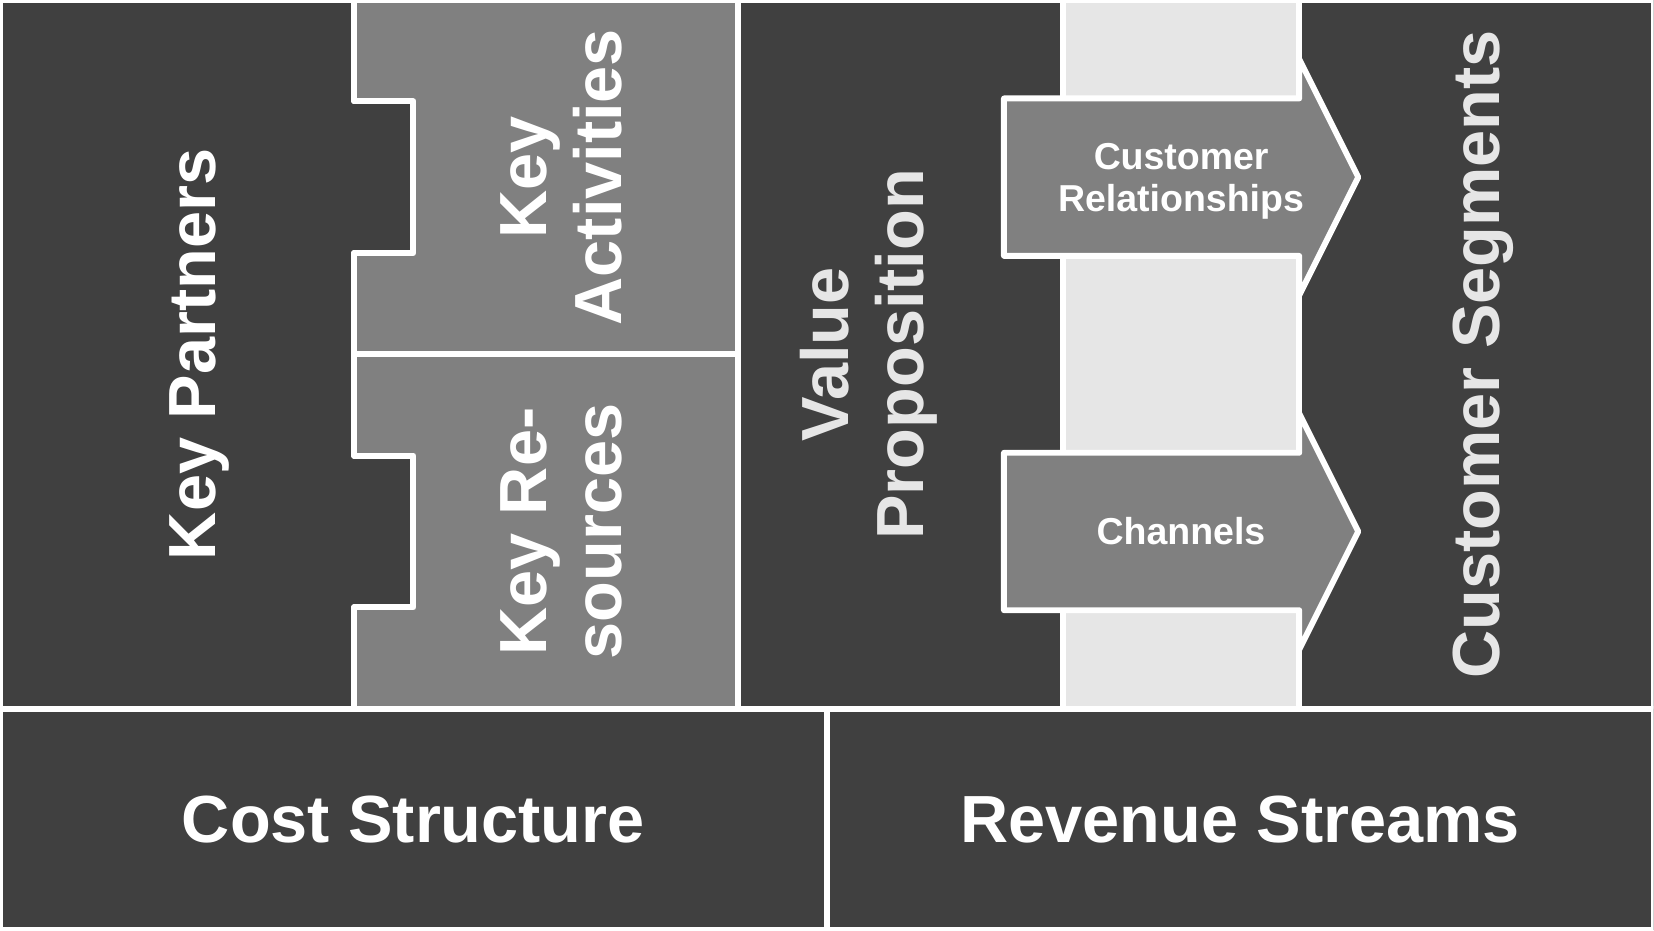

Key Partners
Key
Activities
Value
Proposition
Customer Segments
Customer Relationships
Key Re-sources
Channels
Cost Structure
Revenue Streams
#
Software Product Management
© 2018 Dirk Riehle - Some Rights Reserved
22